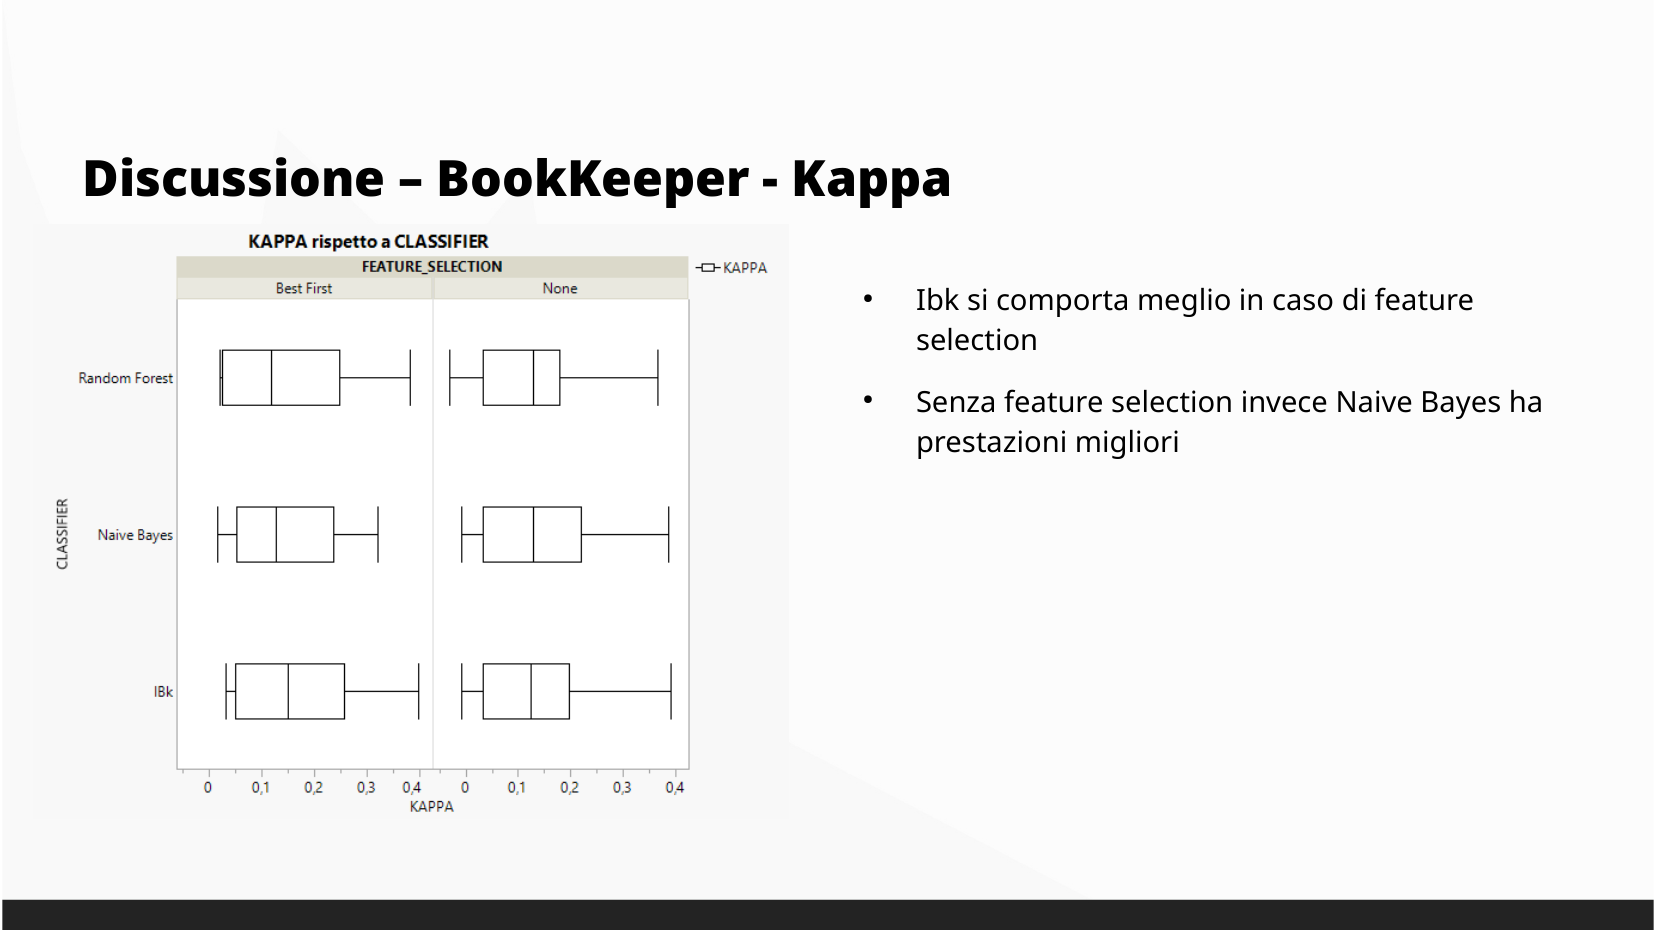

# Discussione – BookKeeper - Kappa
Ibk si comporta meglio in caso di feature selection
Senza feature selection invece Naive Bayes ha prestazioni migliori